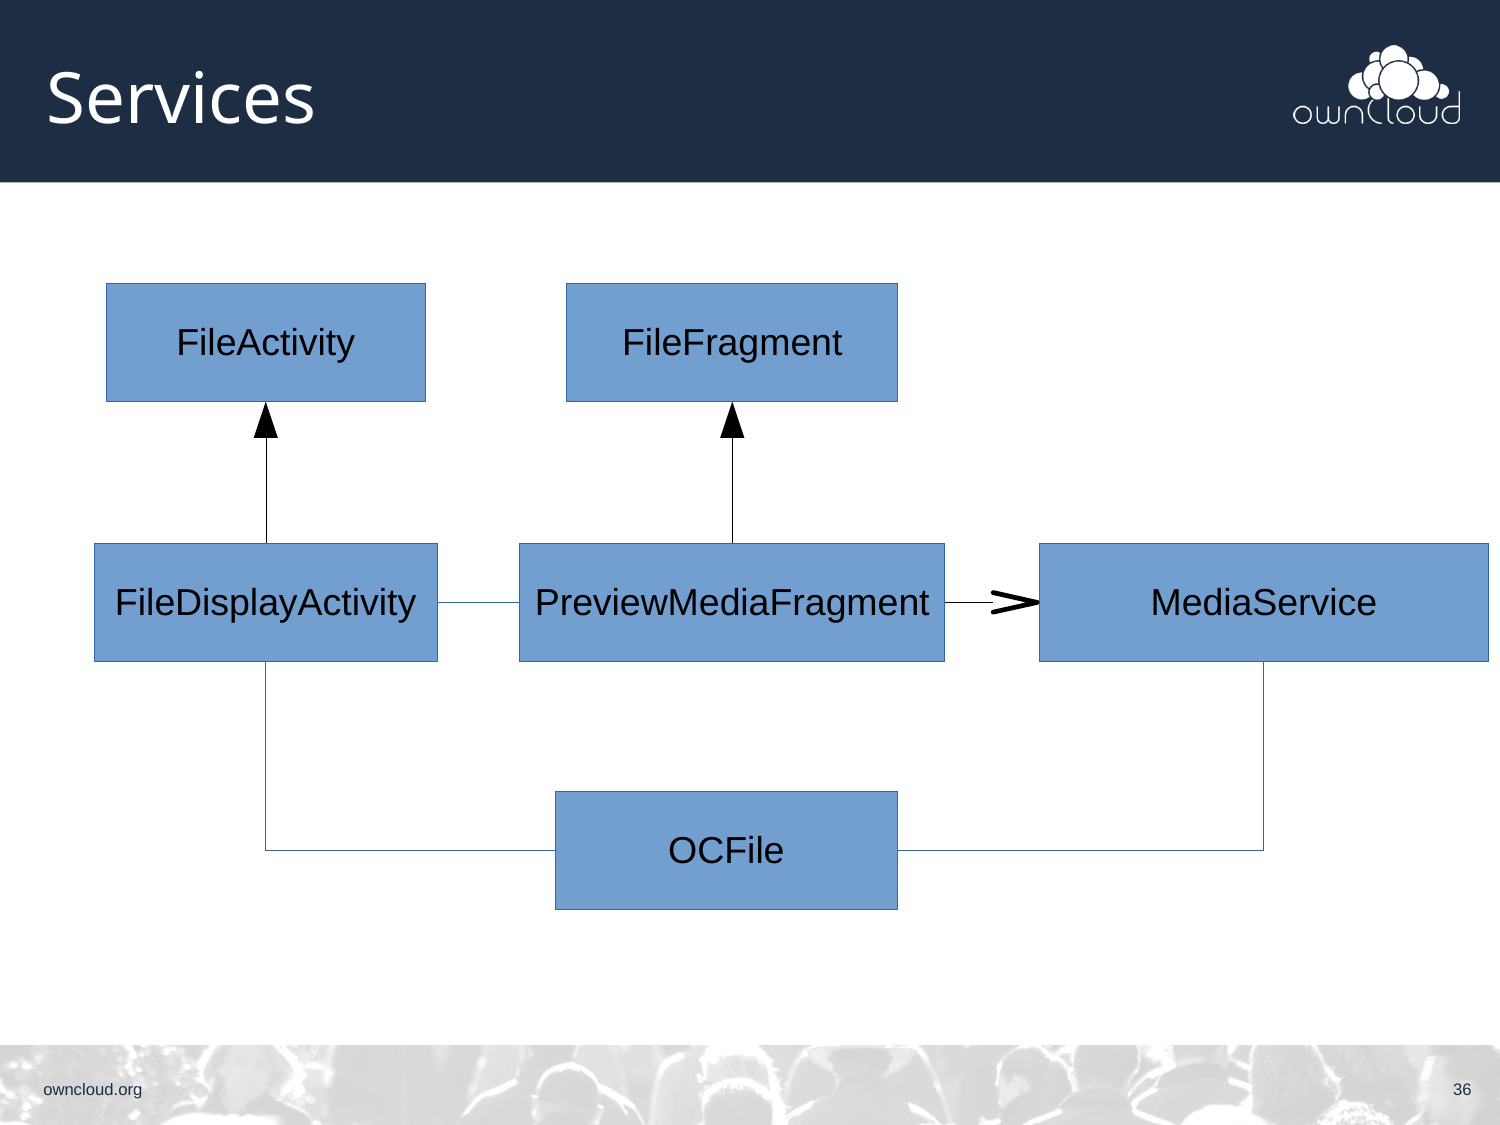

# Services
FileActivity
FileFragment
FileDisplayActivity
PreviewMediaFragment
MediaService
OCFile